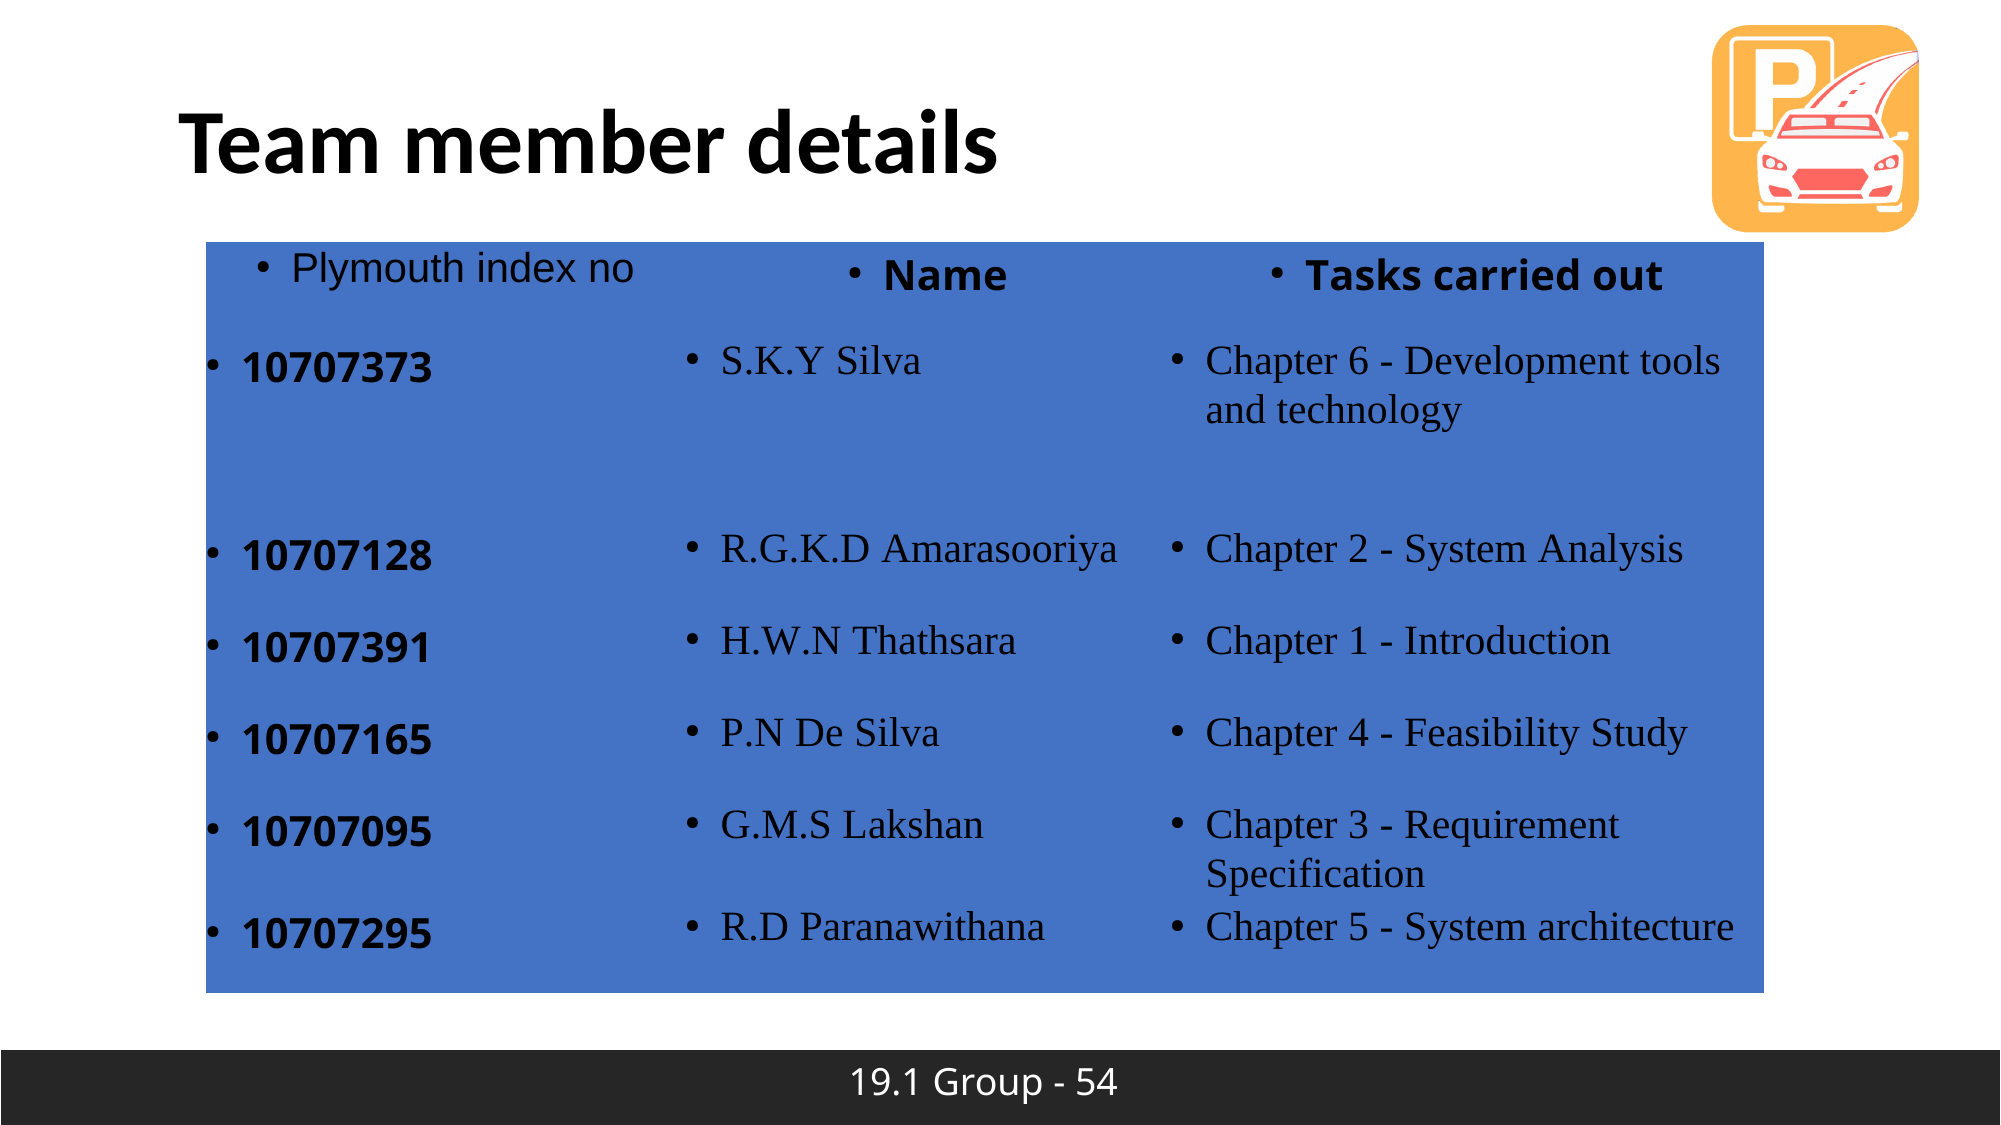

Team member details
| Plymouth index no | Name | Tasks carried out |
| --- | --- | --- |
| 10707373 | S.K.Y Silva | Chapter 6 - Development tools and technology |
| 10707128 | R.G.K.D Amarasooriya | Chapter 2 - System Analysis |
| 10707391 | H.W.N Thathsara | Chapter 1 - Introduction |
| 10707165 | P.N De Silva | Chapter 4 - Feasibility Study |
| 10707095 | G.M.S Lakshan | Chapter 3 - Requirement Specification |
| 10707295 | R.D Paranawithana | Chapter 5 - System architecture |
19.1 Group - 54